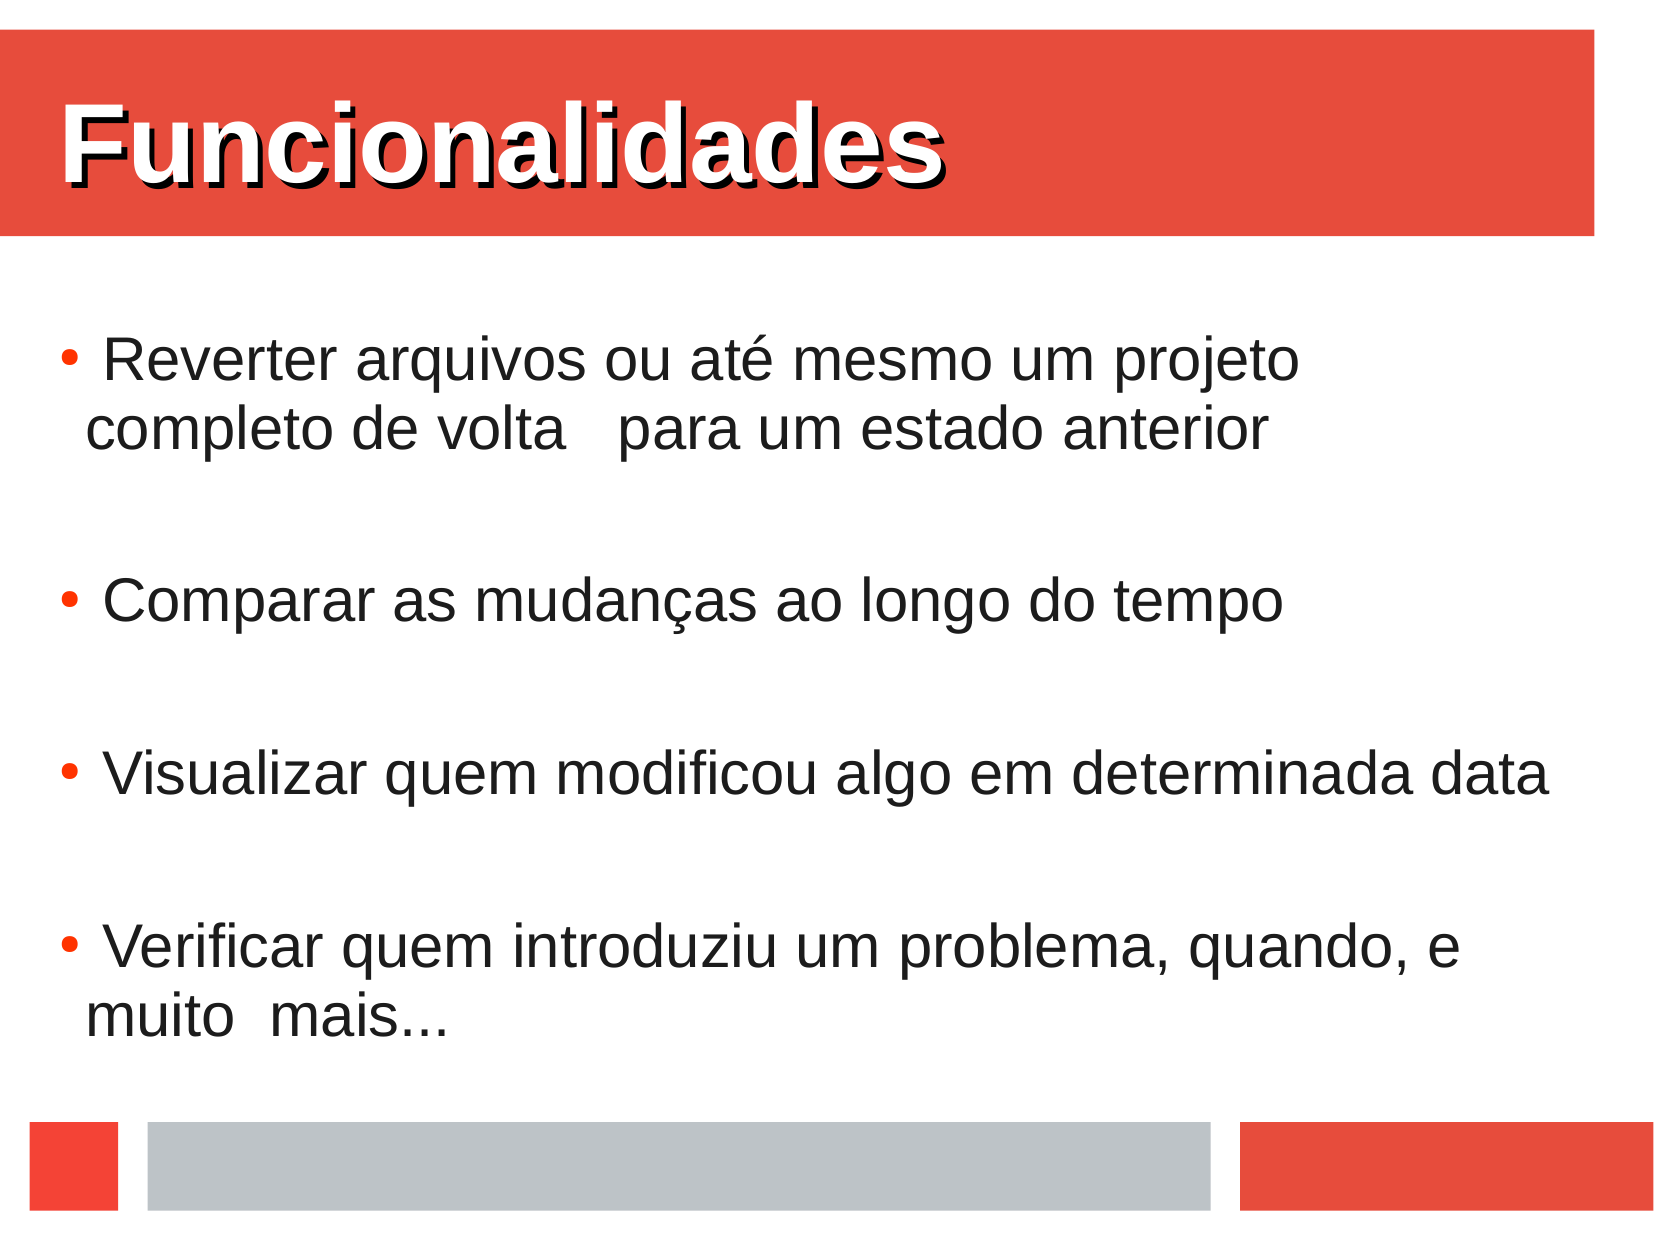

# Funcionalidades
 Reverter arquivos ou até mesmo um projeto completo de volta para um estado anterior
 Comparar as mudanças ao longo do tempo
 Visualizar quem modificou algo em determinada data
 Verificar quem introduziu um problema, quando, e muito mais...